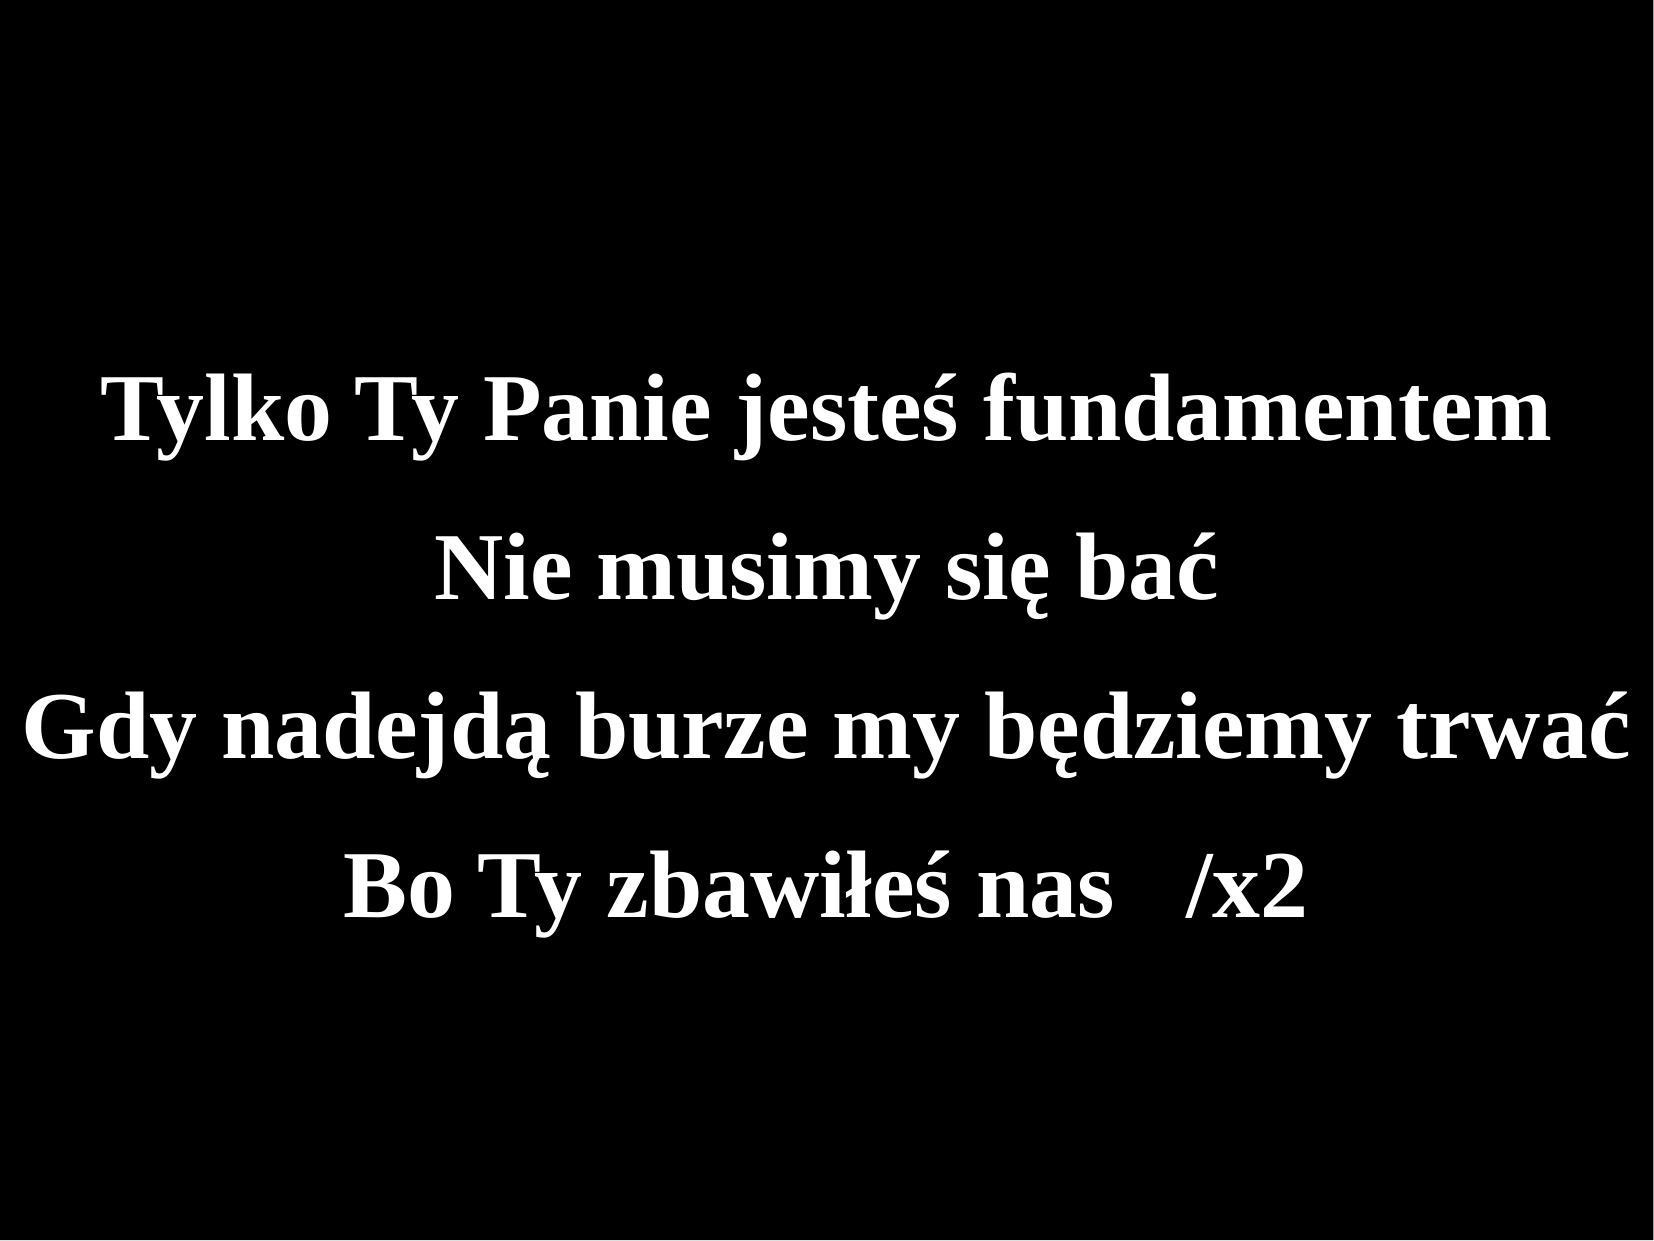

# Tylko Ty Panie jesteś fundamentem Nie musimy się bać Gdy nadejdą burze my będziemy trwać Bo Ty zbawiłeś nas /x2